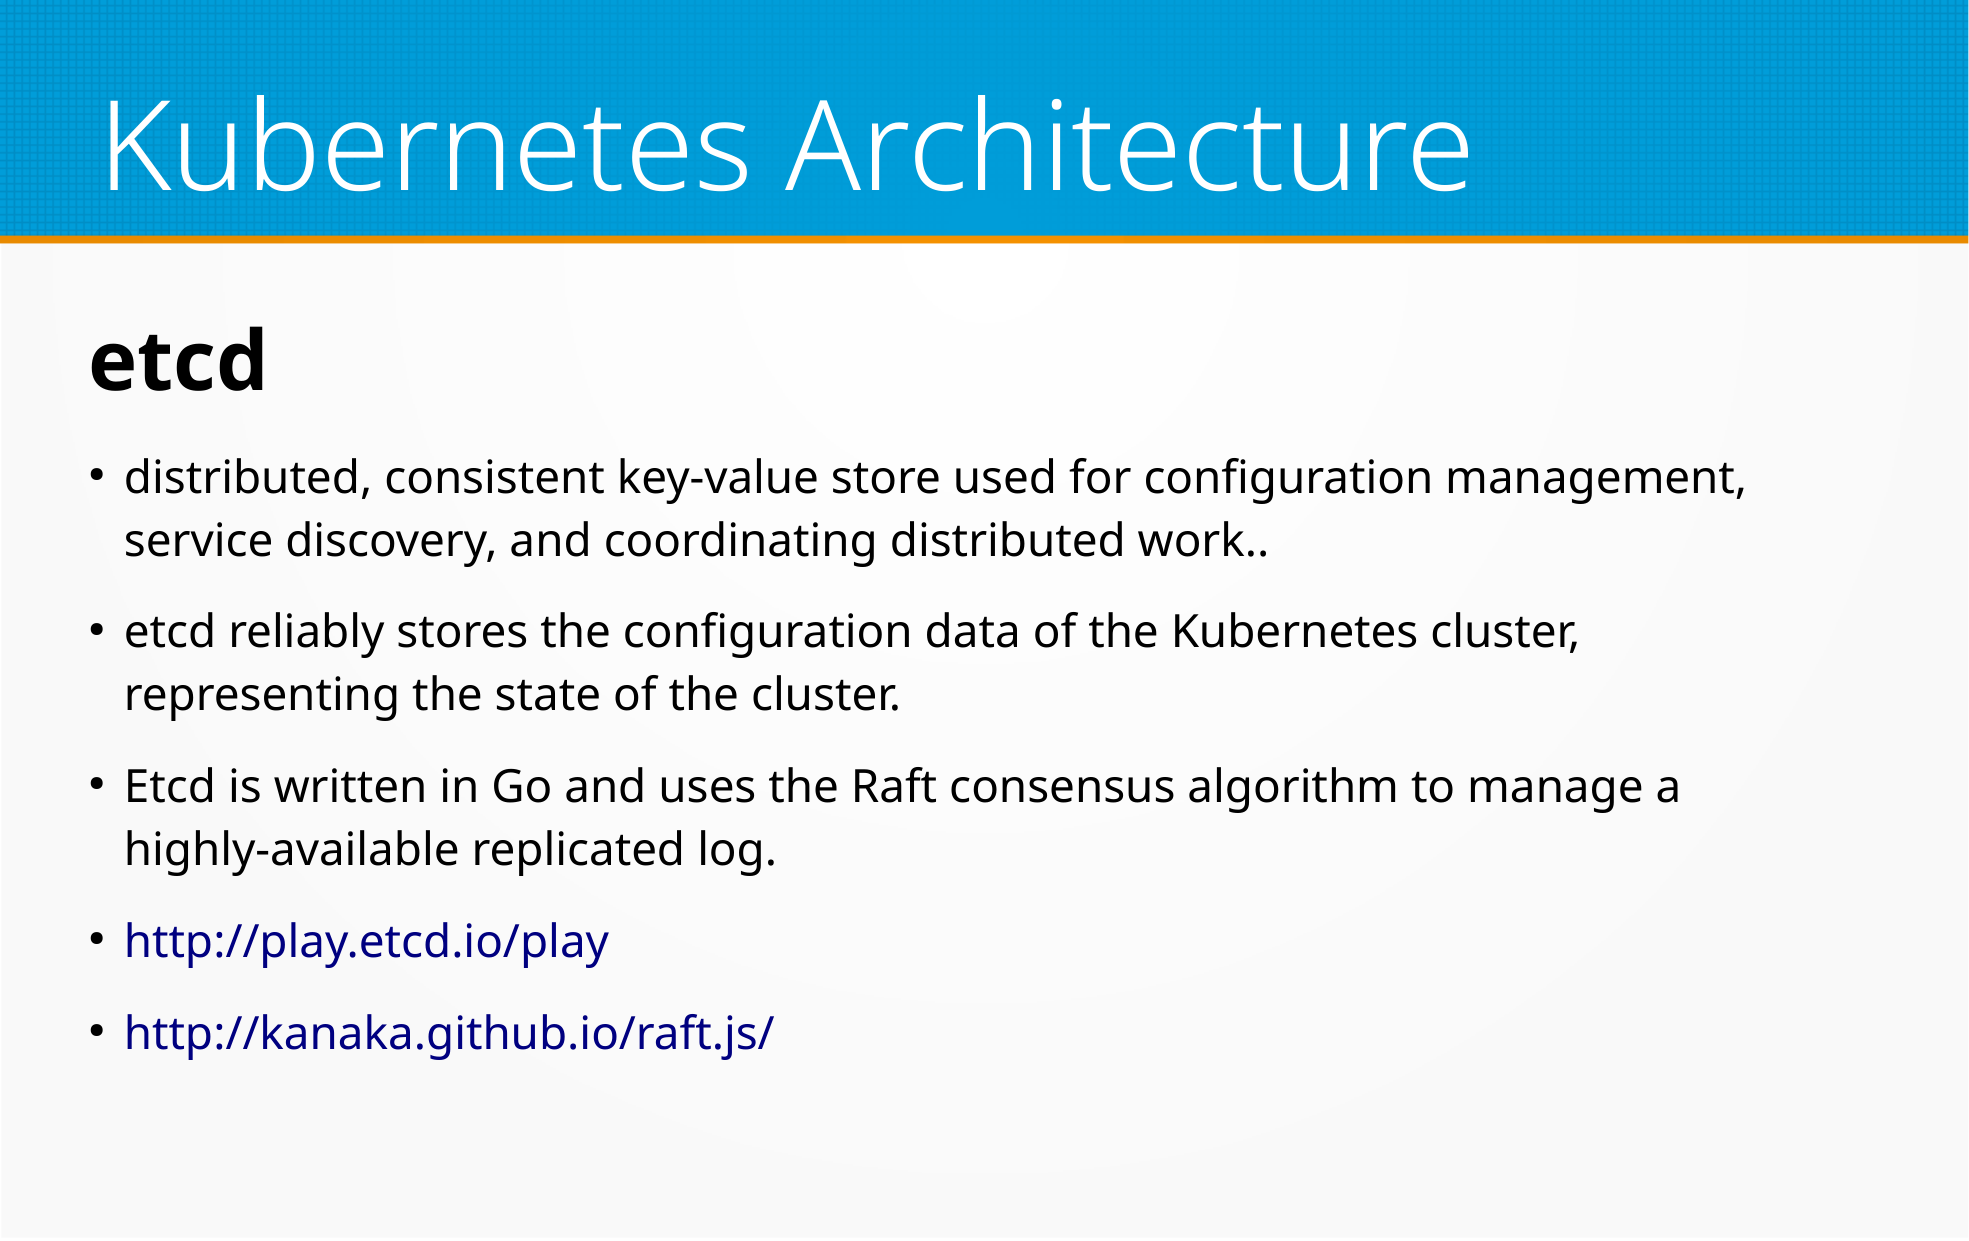

# Kubernetes Architecture
etcd
distributed, consistent key-value store used for configuration management, service discovery, and coordinating distributed work..
etcd reliably stores the configuration data of the Kubernetes cluster, representing the state of the cluster.
Etcd is written in Go and uses the Raft consensus algorithm to manage a highly-available replicated log.
http://play.etcd.io/play
http://kanaka.github.io/raft.js/